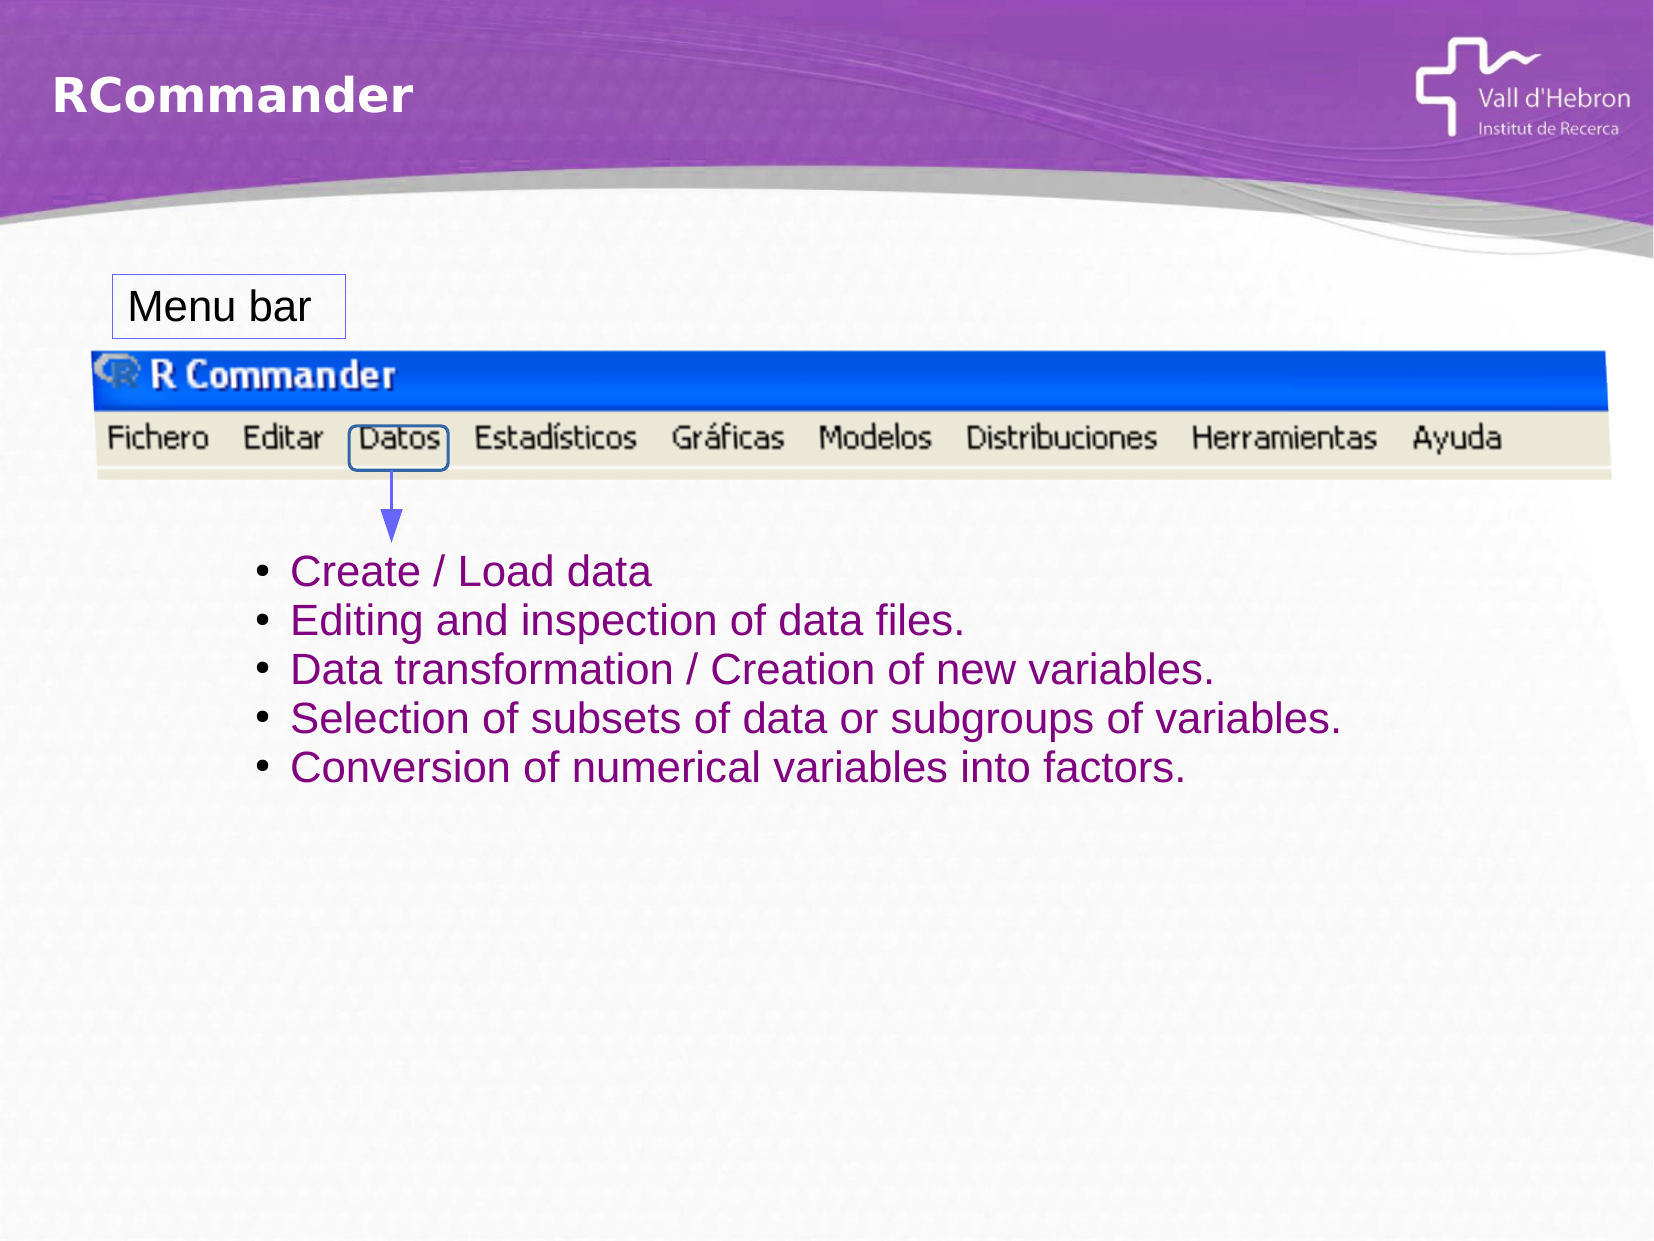

RCommander
Menu bar
Create / Load data
Editing and inspection of data files.
Data transformation / Creation of new variables.
Selection of subsets of data or subgroups of variables.
Conversion of numerical variables into factors.